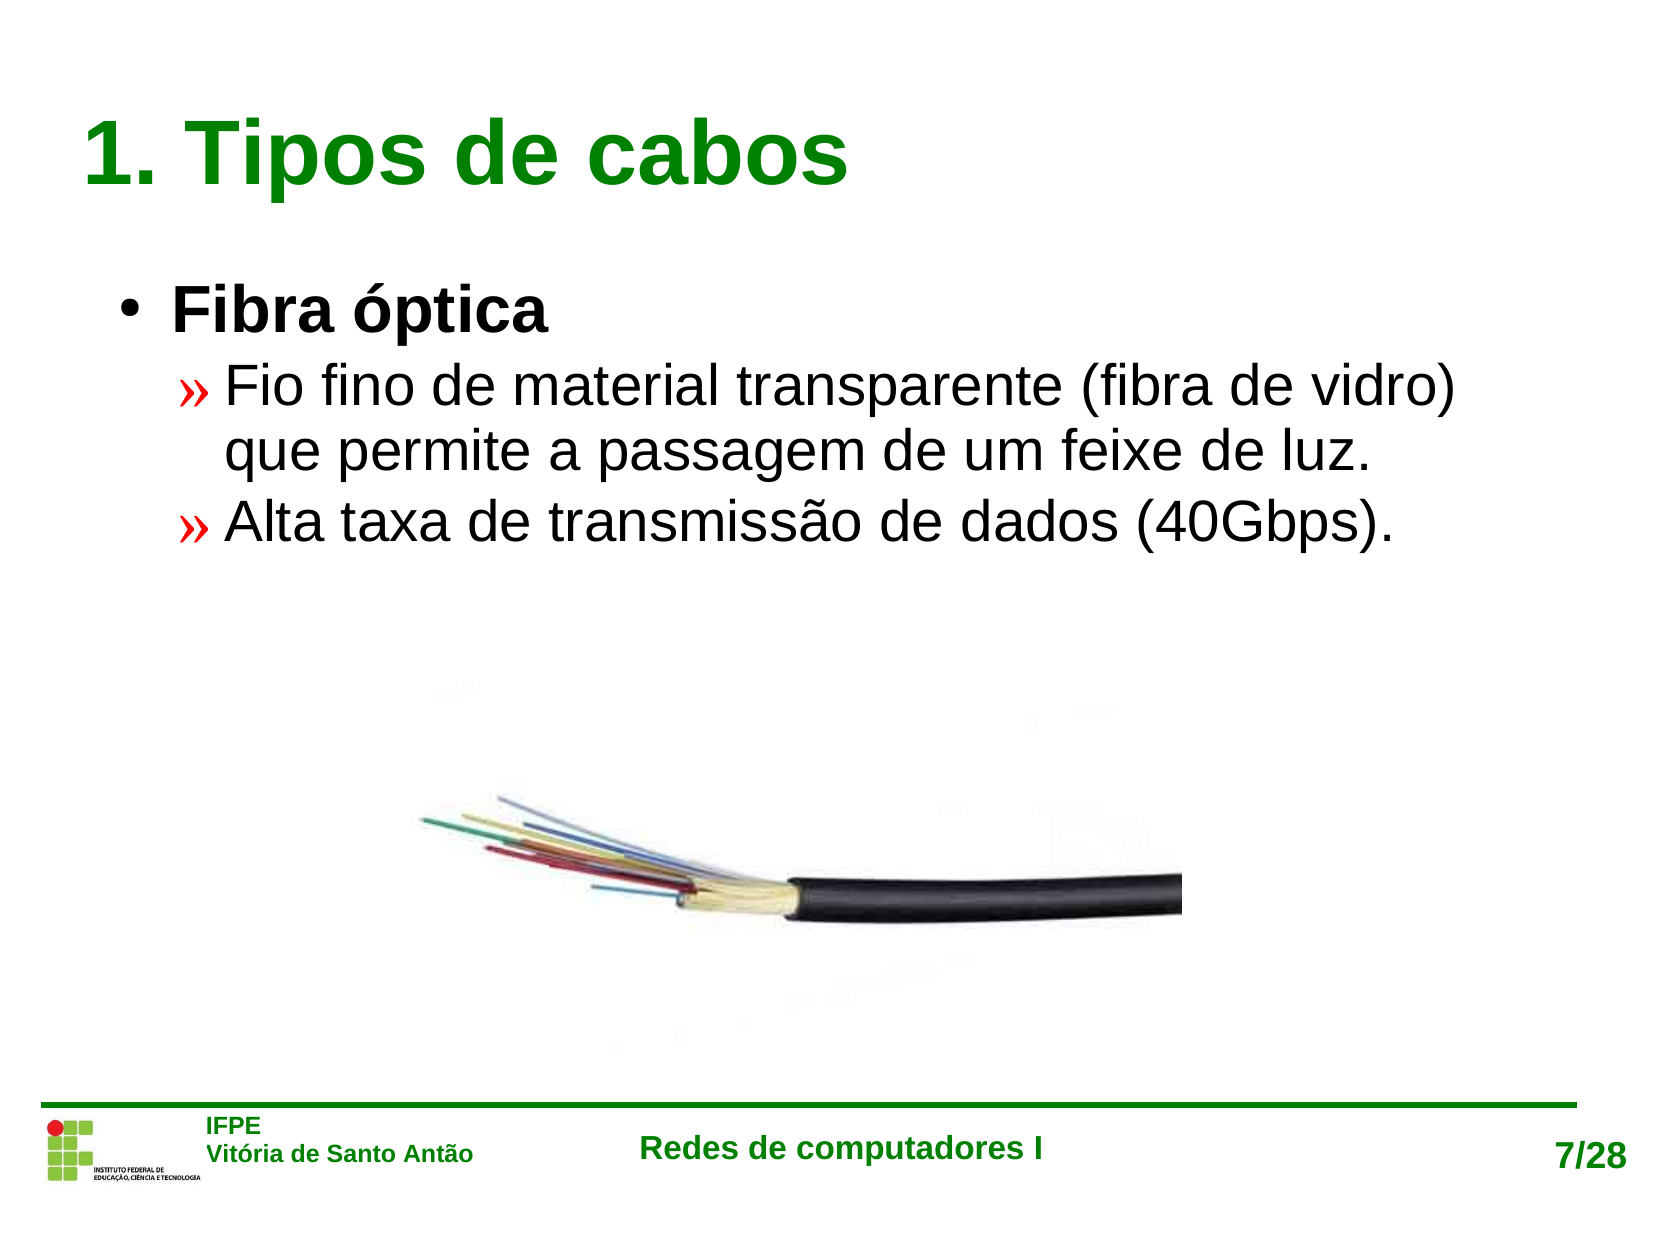

# 1. Tipos de cabos
Fibra óptica
Fio fino de material transparente (fibra de vidro) que permite a passagem de um feixe de luz.
Alta taxa de transmissão de dados (40Gbps).